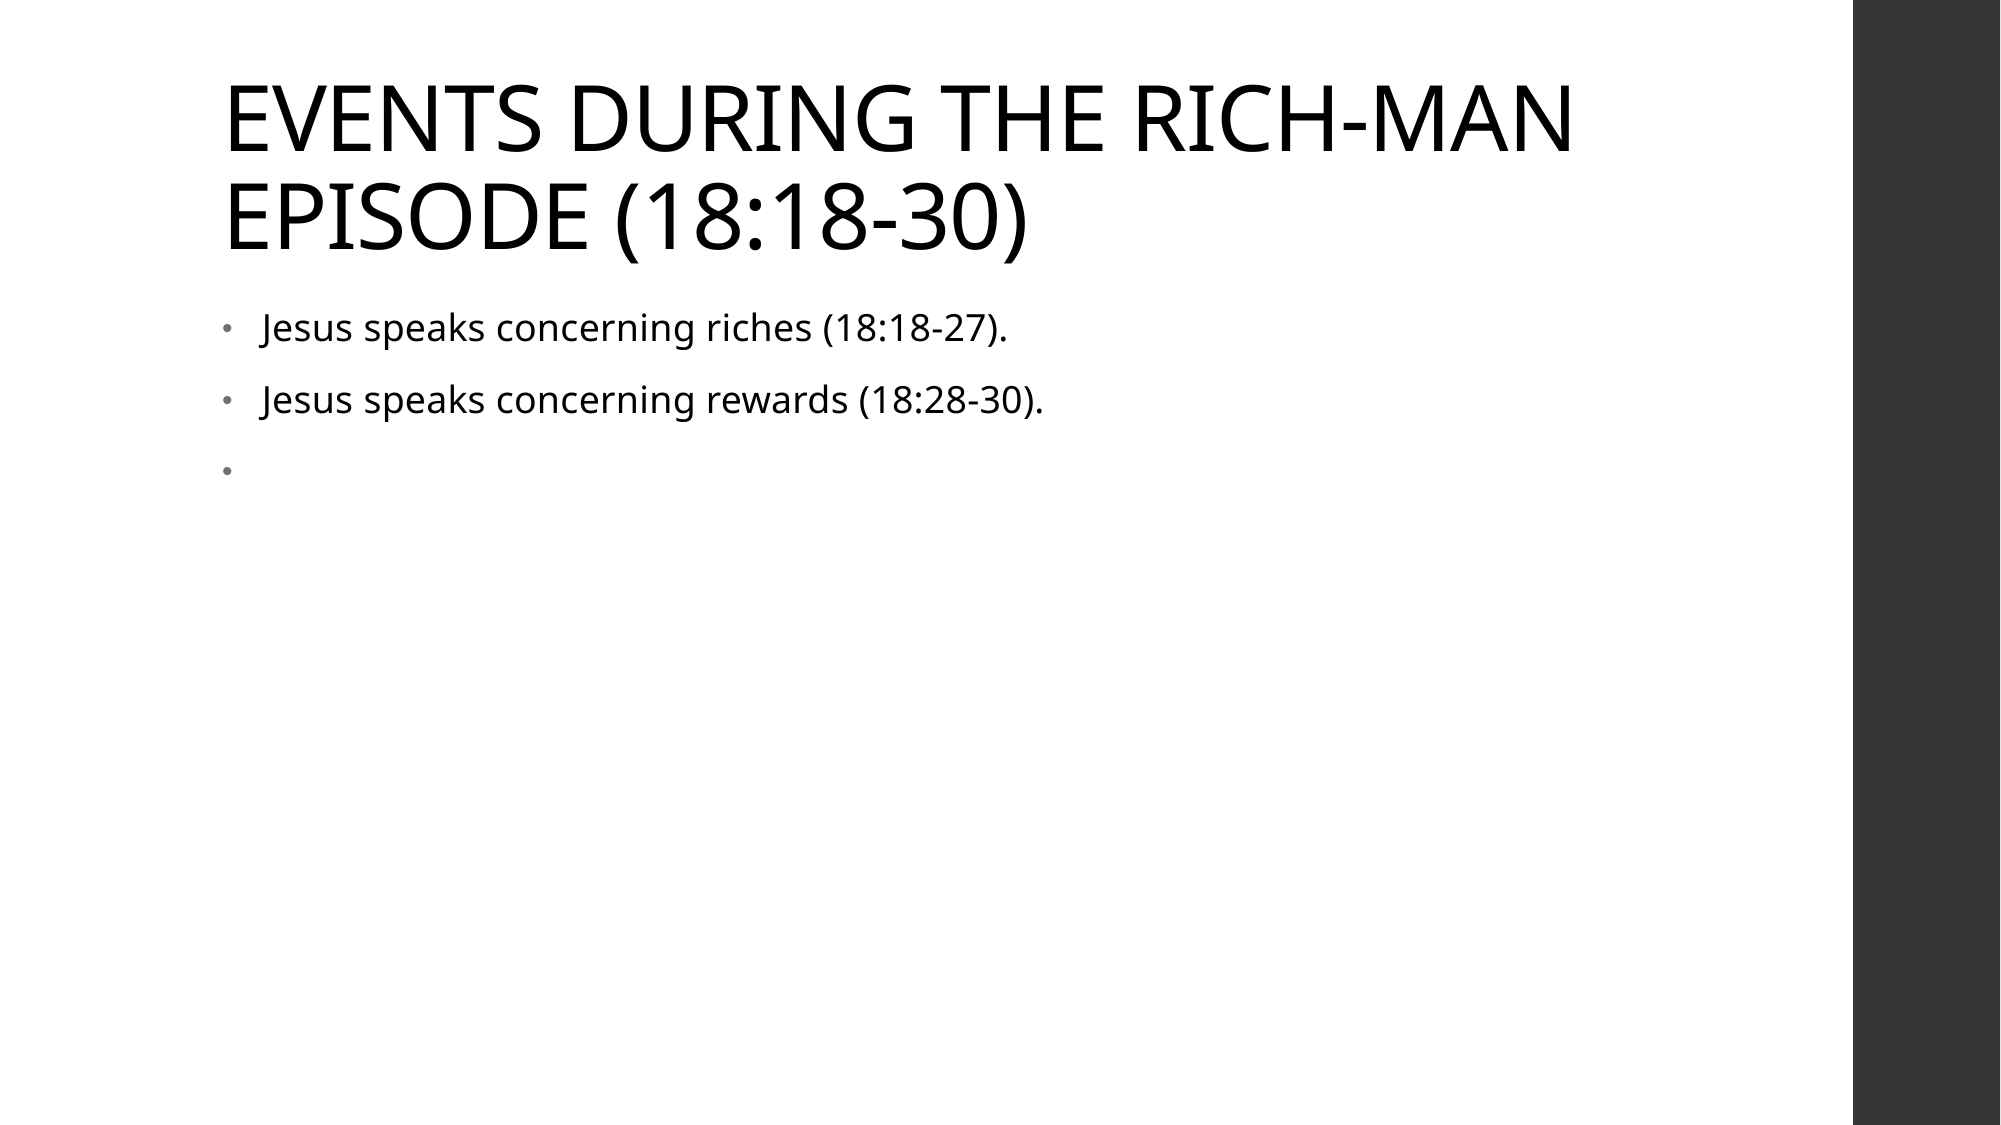

# EVENTS DURING THE RICH-MAN EPISODE (18:18-30)
 Jesus speaks concerning riches (18:18-27).
 Jesus speaks concerning rewards (18:28-30).